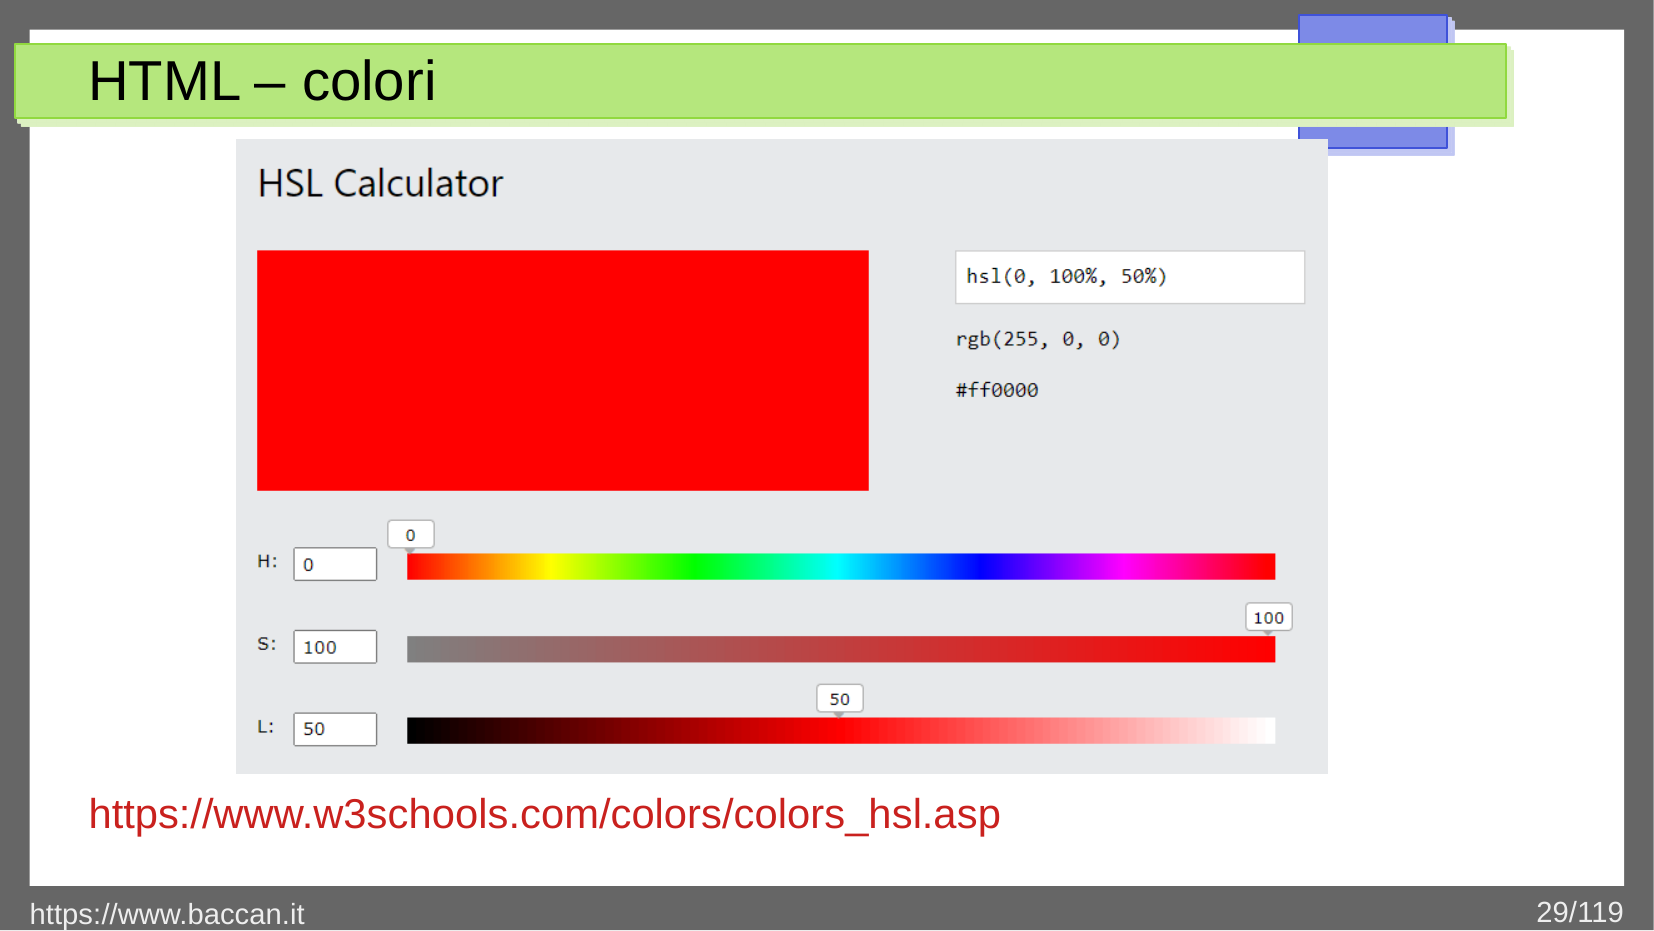

# HTML – colori
https://www.w3schools.com/colors/colors_hsl.asp
29
https://www.baccan.it